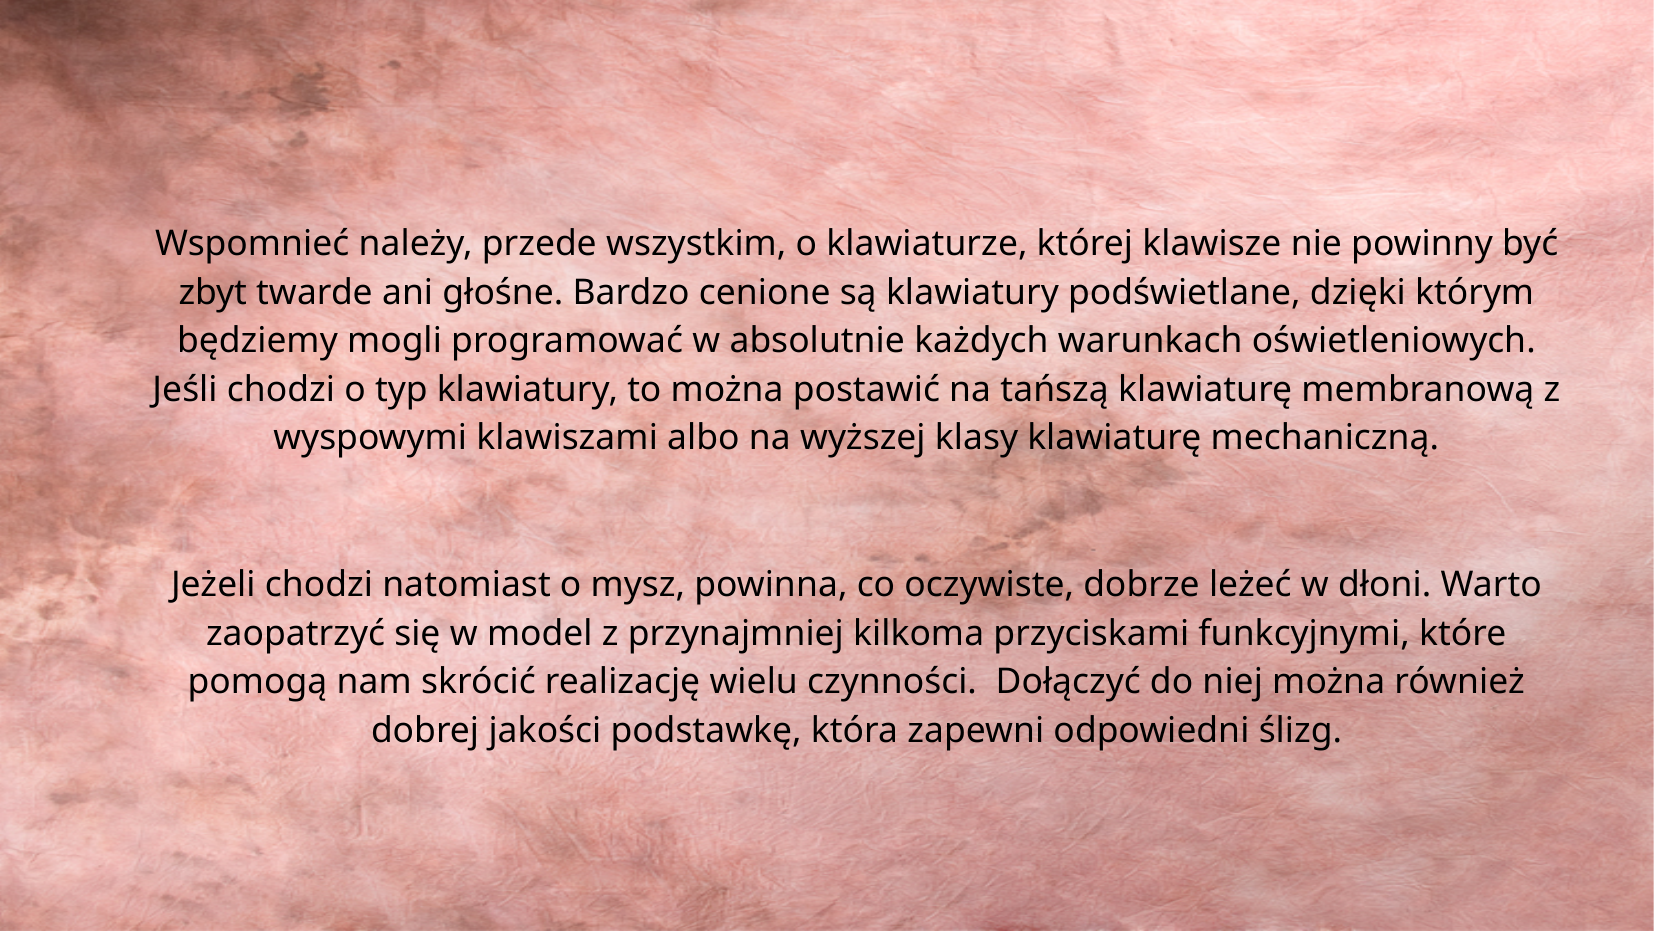

# Wspomnieć należy, przede wszystkim, o klawiaturze, której klawisze nie powinny być zbyt twarde ani głośne. Bardzo cenione są klawiatury podświetlane, dzięki którym będziemy mogli programować w absolutnie każdych warunkach oświetleniowych. Jeśli chodzi o typ klawiatury, to można postawić na tańszą klawiaturę membranową z wyspowymi klawiszami albo na wyższej klasy klawiaturę mechaniczną.
Jeżeli chodzi natomiast o mysz, powinna, co oczywiste, dobrze leżeć w dłoni. Warto zaopatrzyć się w model z przynajmniej kilkoma przyciskami funkcyjnymi, które pomogą nam skrócić realizację wielu czynności. Dołączyć do niej można również dobrej jakości podstawkę, która zapewni odpowiedni ślizg.